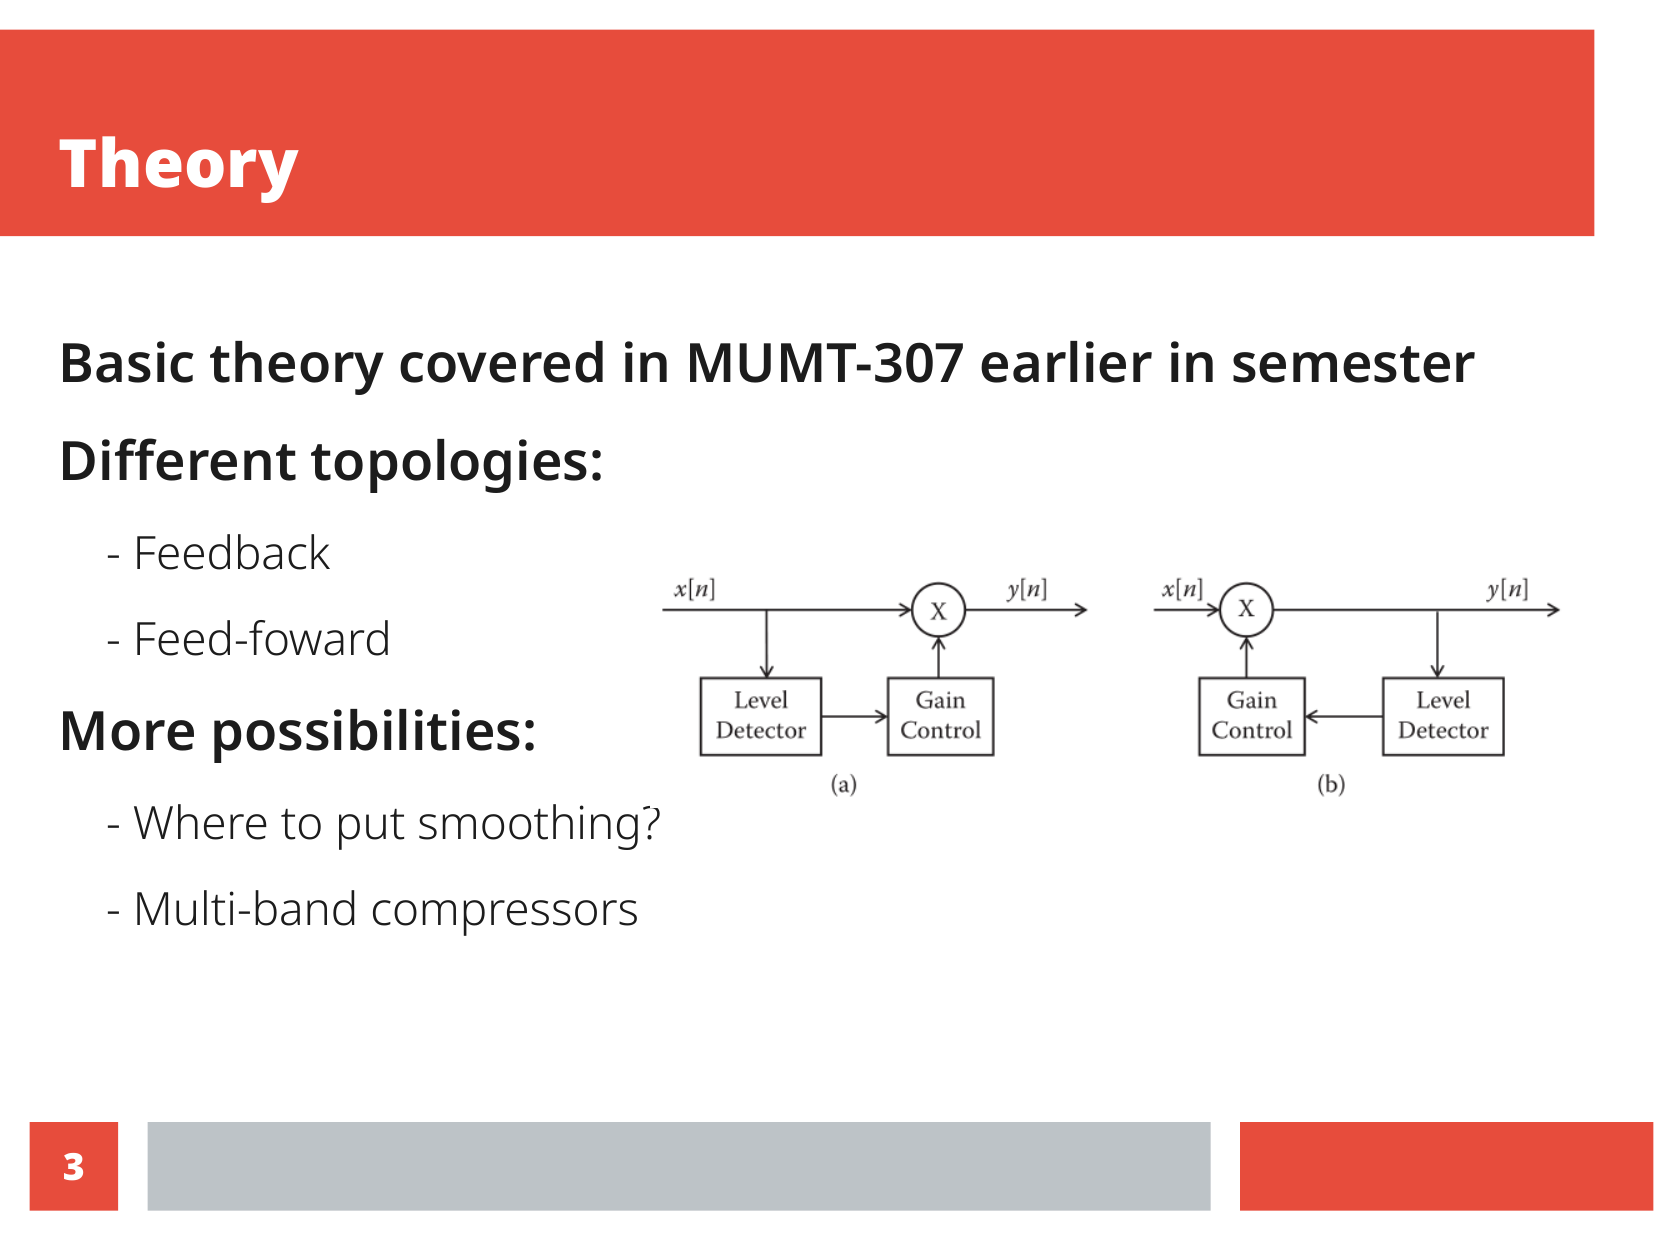

# Theory
Basic theory covered in MUMT-307 earlier in semester
Different topologies:
- Feedback
- Feed-foward
More possibilities:
- Where to put smoothing?
- Multi-band compressors
3